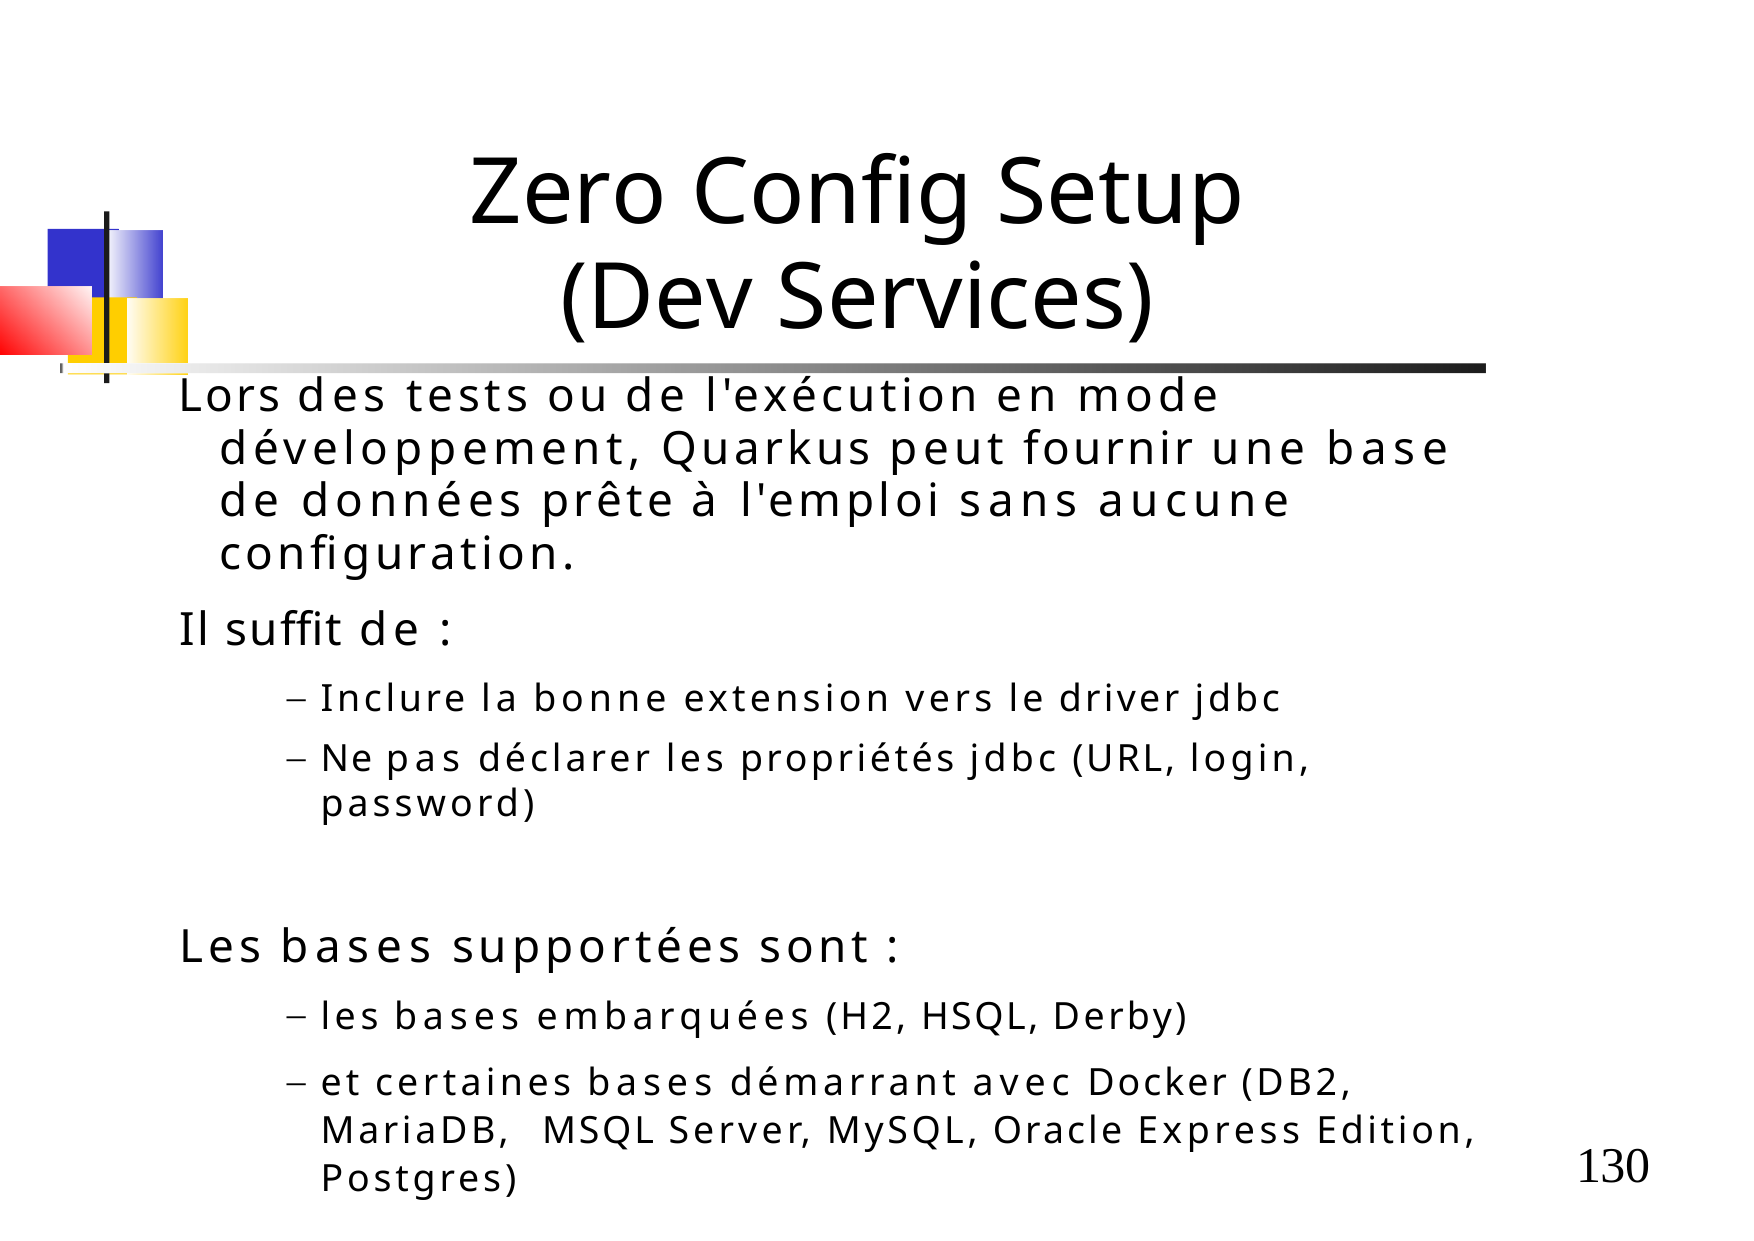

# Zero Config Setup (Dev Services)
Lors des tests ou de l'exécution en mode développement, Quarkus peut fournir une base de données prête à l'emploi sans aucune configuration.
Il suffit de :
Inclure la bonne extension vers le driver jdbc
Ne pas déclarer les propriétés jdbc (URL, login, password)
Les bases supportées sont :
les bases embarquées (H2, HSQL, Derby)
et certaines bases démarrant avec Docker (DB2, MariaDB, 	MSQL Server, MySQL, Oracle Express Edition, Postgres)
130